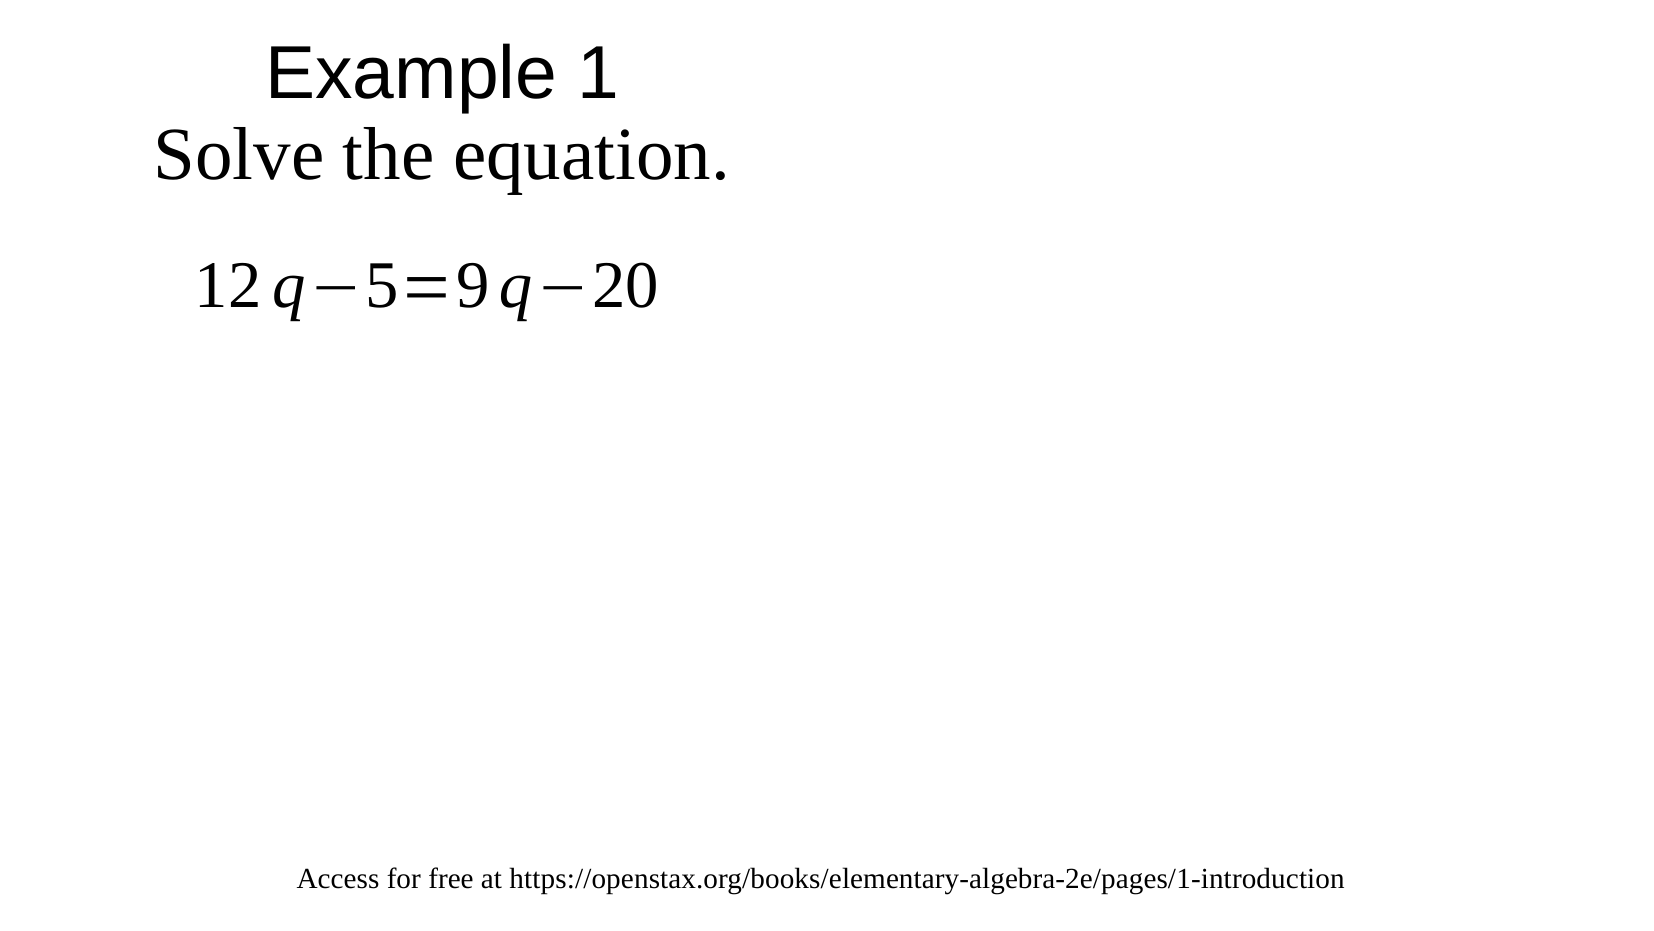

# Example 1
Solve the equation.
Access for free at https://openstax.org/books/elementary-algebra-2e/pages/1-introduction